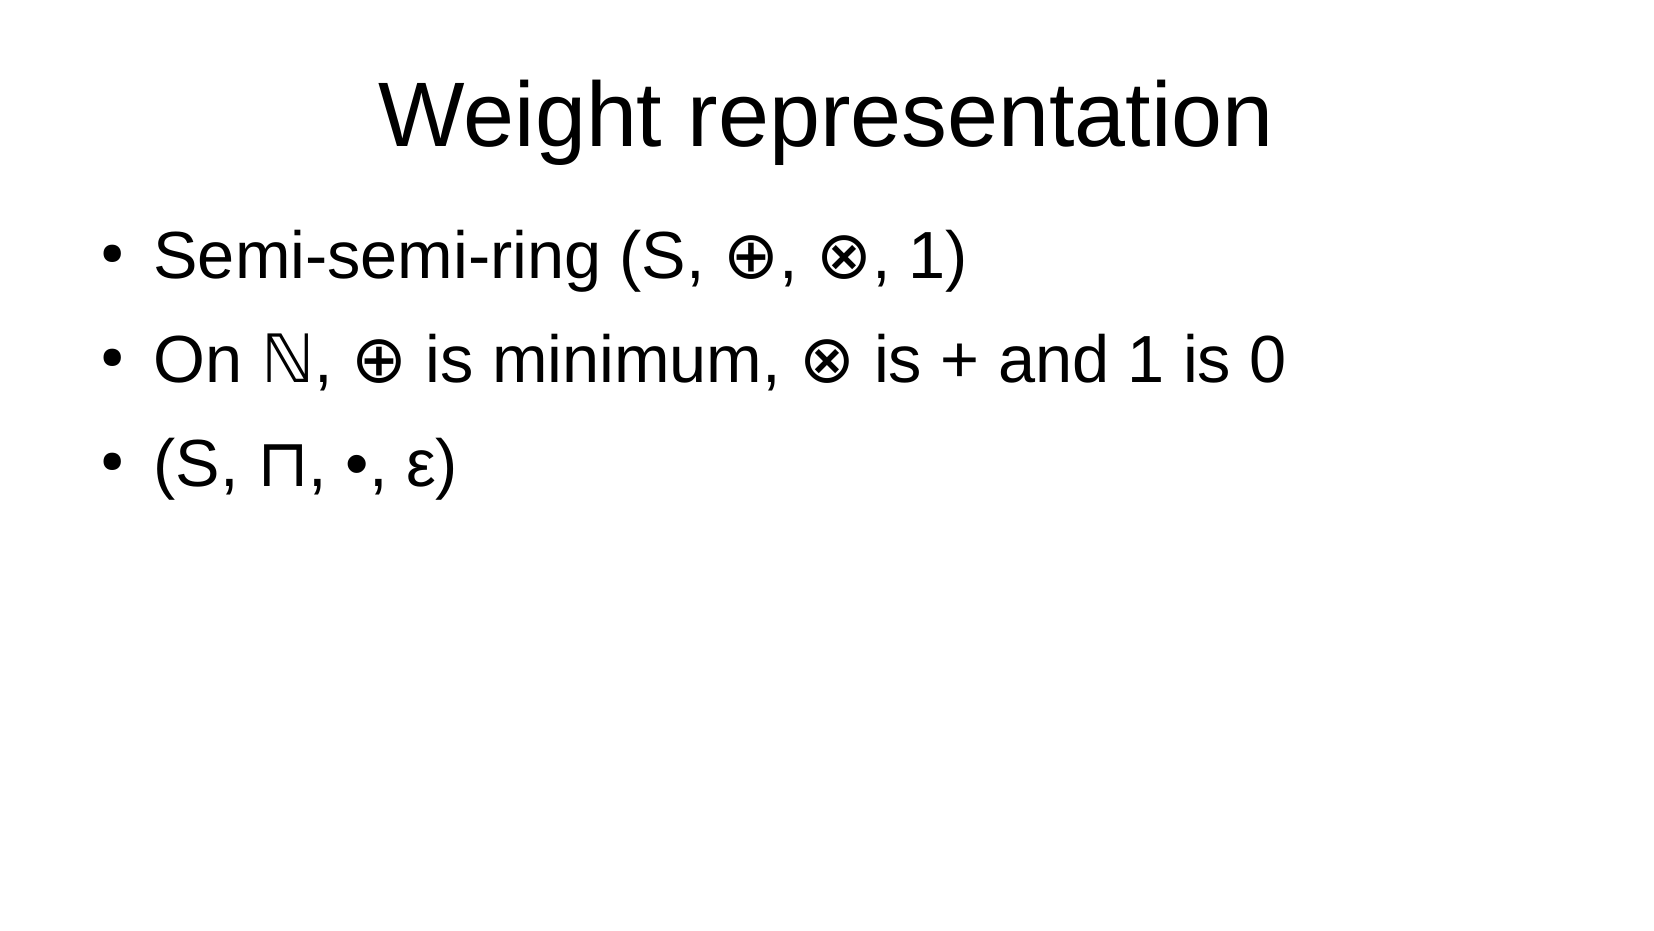

# Weight representation
Semi-semi-ring (S, ⊕, ⊗, 1)
On ℕ, ⊕ is minimum, ⊗ is + and 1 is 0
(S, ⊓, •, ε)